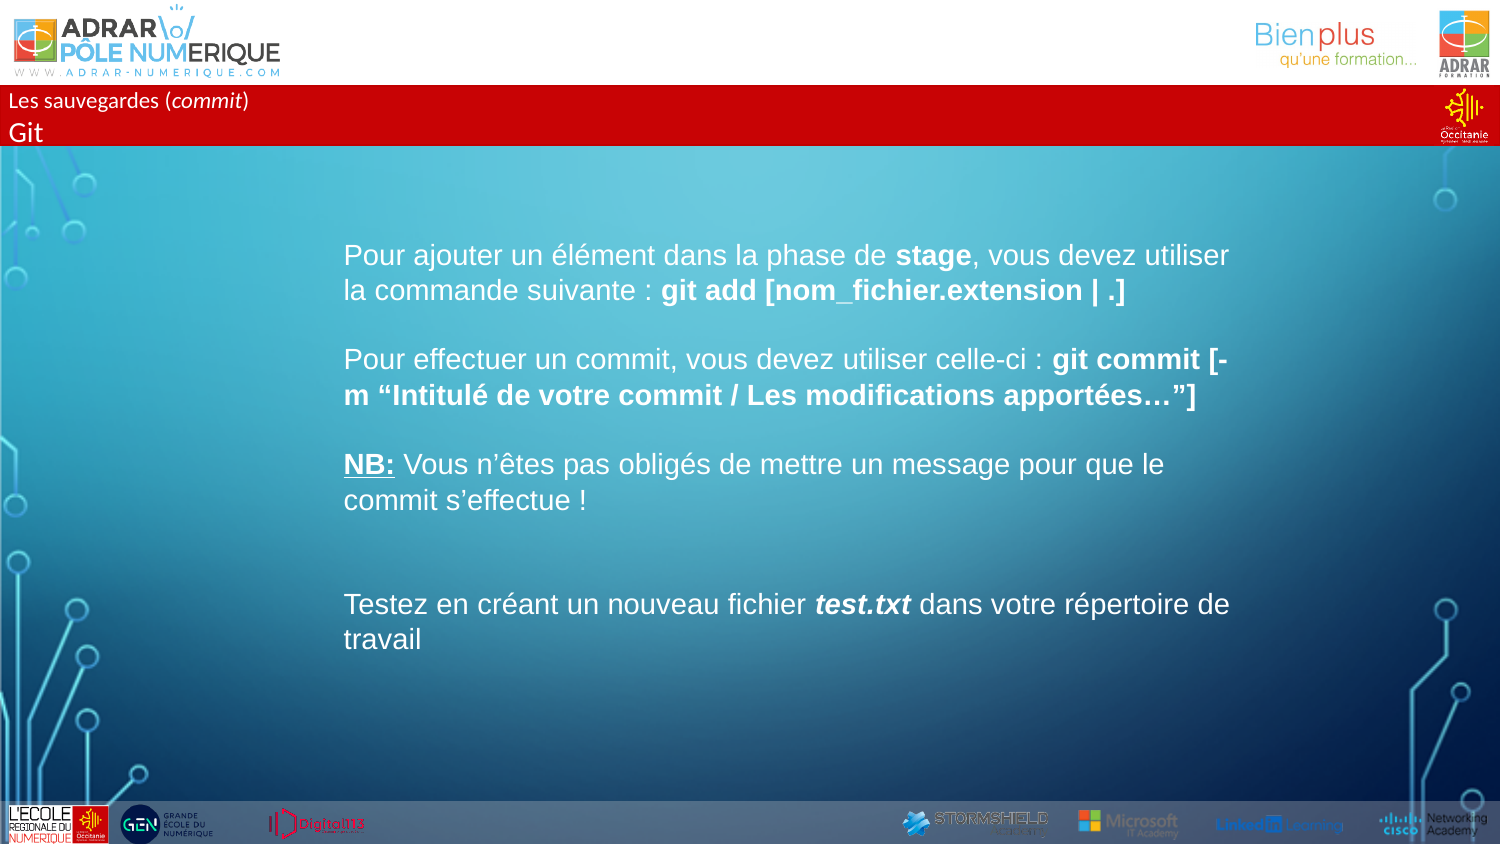

Les sauvegardes (commit)
Git
Pour ajouter un élément dans la phase de stage, vous devez utiliser la commande suivante : git add [nom_fichier.extension | .]
Pour effectuer un commit, vous devez utiliser celle-ci : git commit [-m “Intitulé de votre commit / Les modifications apportées…”]
NB: Vous n’êtes pas obligés de mettre un message pour que le commit s’effectue !
Testez en créant un nouveau fichier test.txt dans votre répertoire de travail